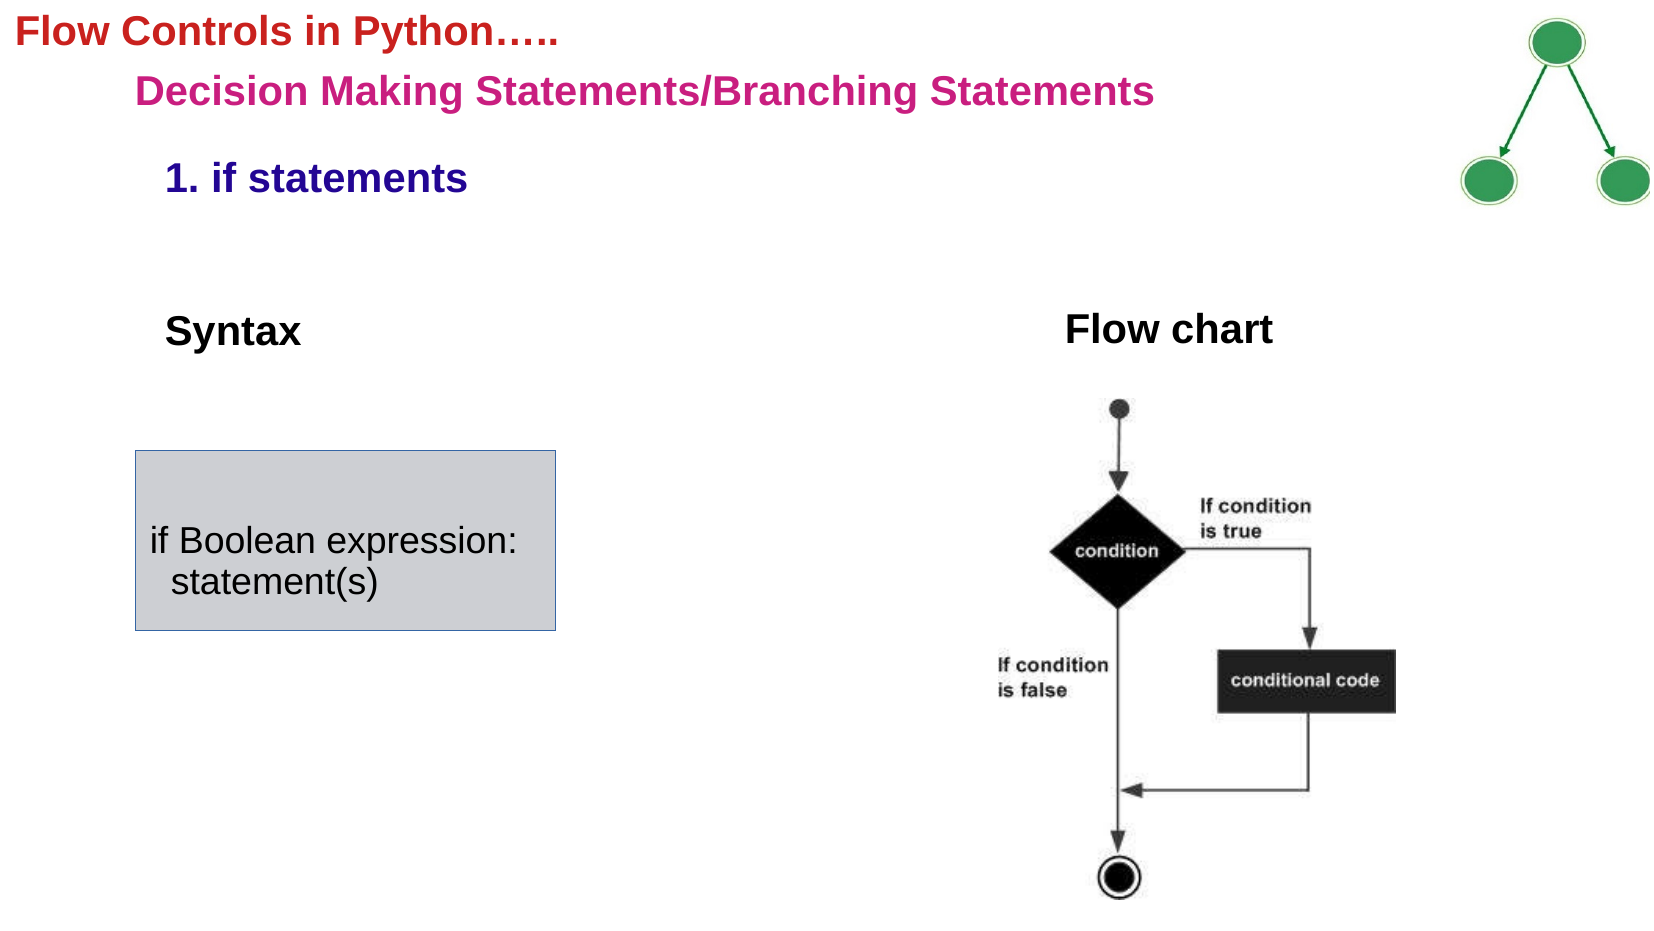

Flow Controls in Python…..
Decision Making Statements/Branching Statements
1. if statements
Flow chart
Syntax
if Boolean expression:
 statement(s)